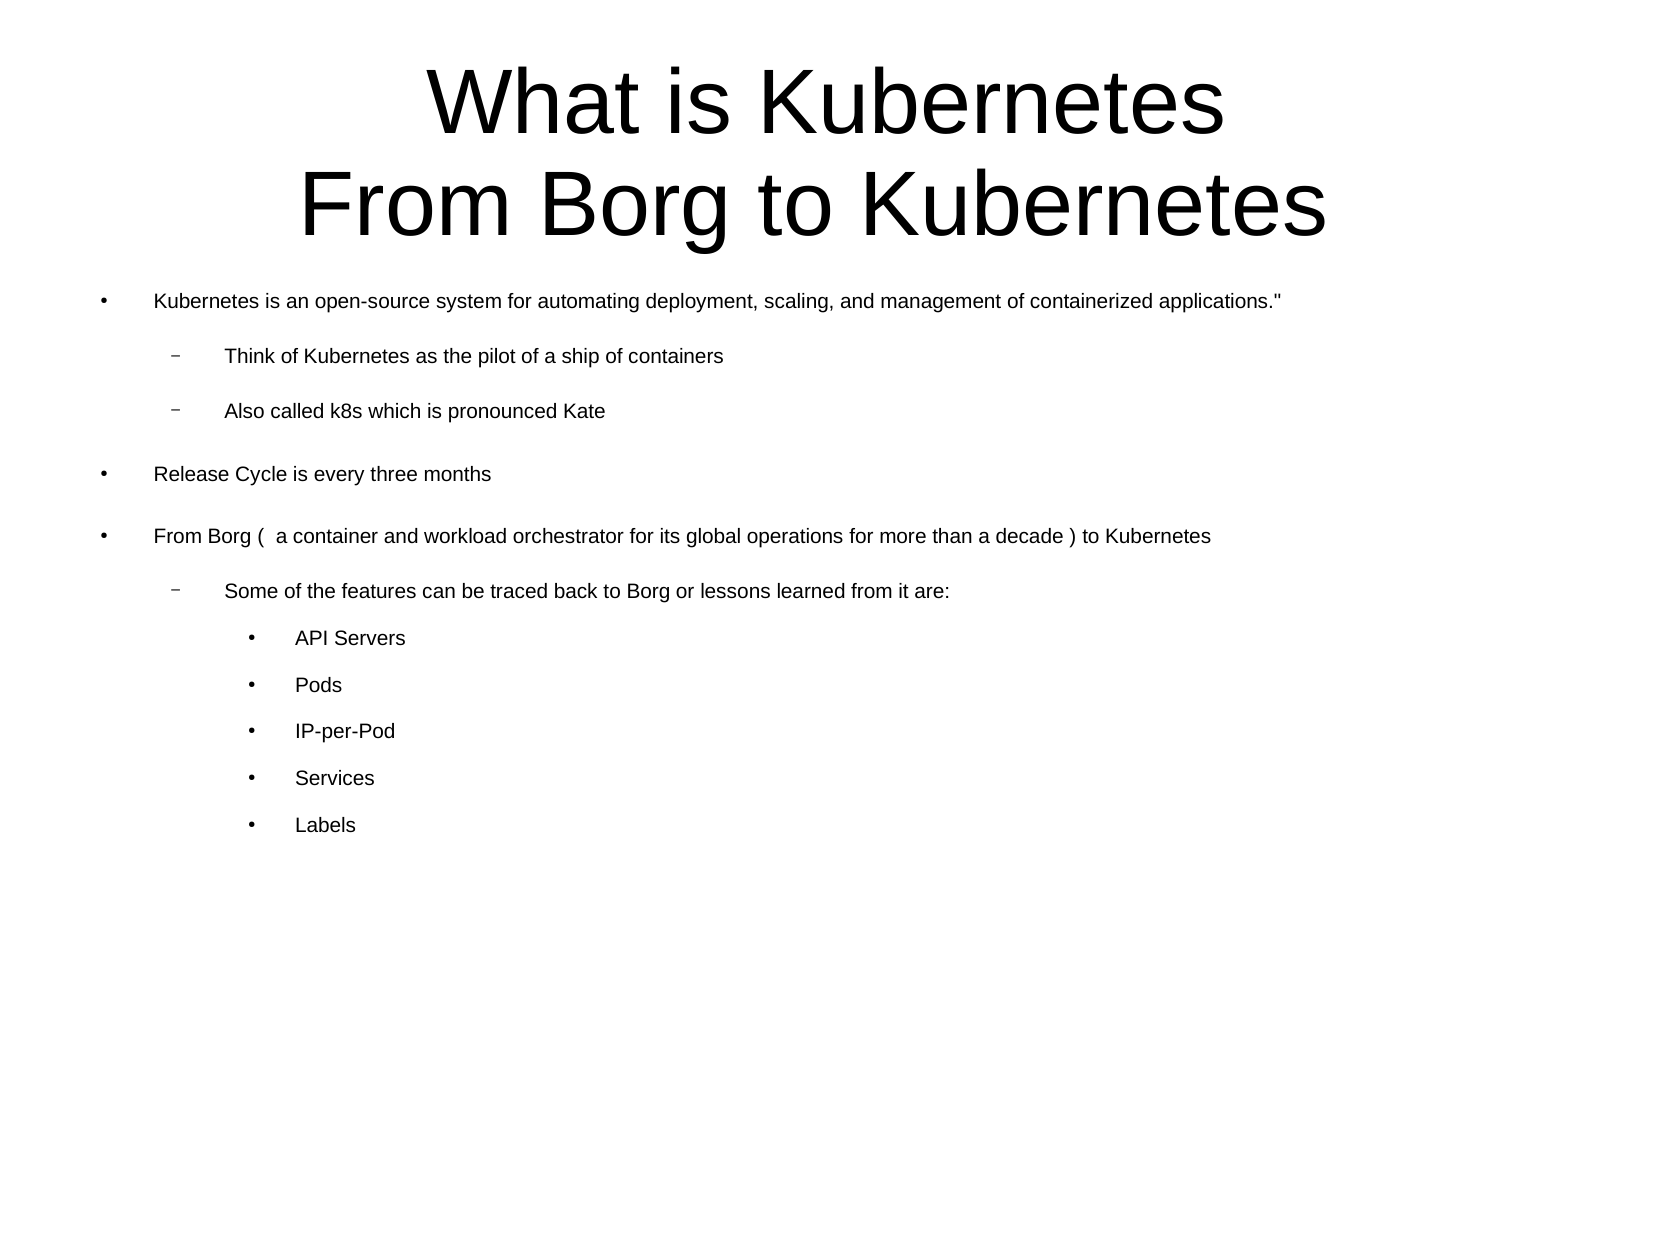

# What is Kubernetes From Borg to Kubernetes
Kubernetes is an open-source system for automating deployment, scaling, and management of containerized applications."
Think of Kubernetes as the pilot of a ship of containers
Also called k8s which is pronounced Kate
Release Cycle is every three months
From Borg ( a container and workload orchestrator for its global operations for more than a decade ) to Kubernetes
Some of the features can be traced back to Borg or lessons learned from it are:
API Servers
Pods
IP-per-Pod
Services
Labels